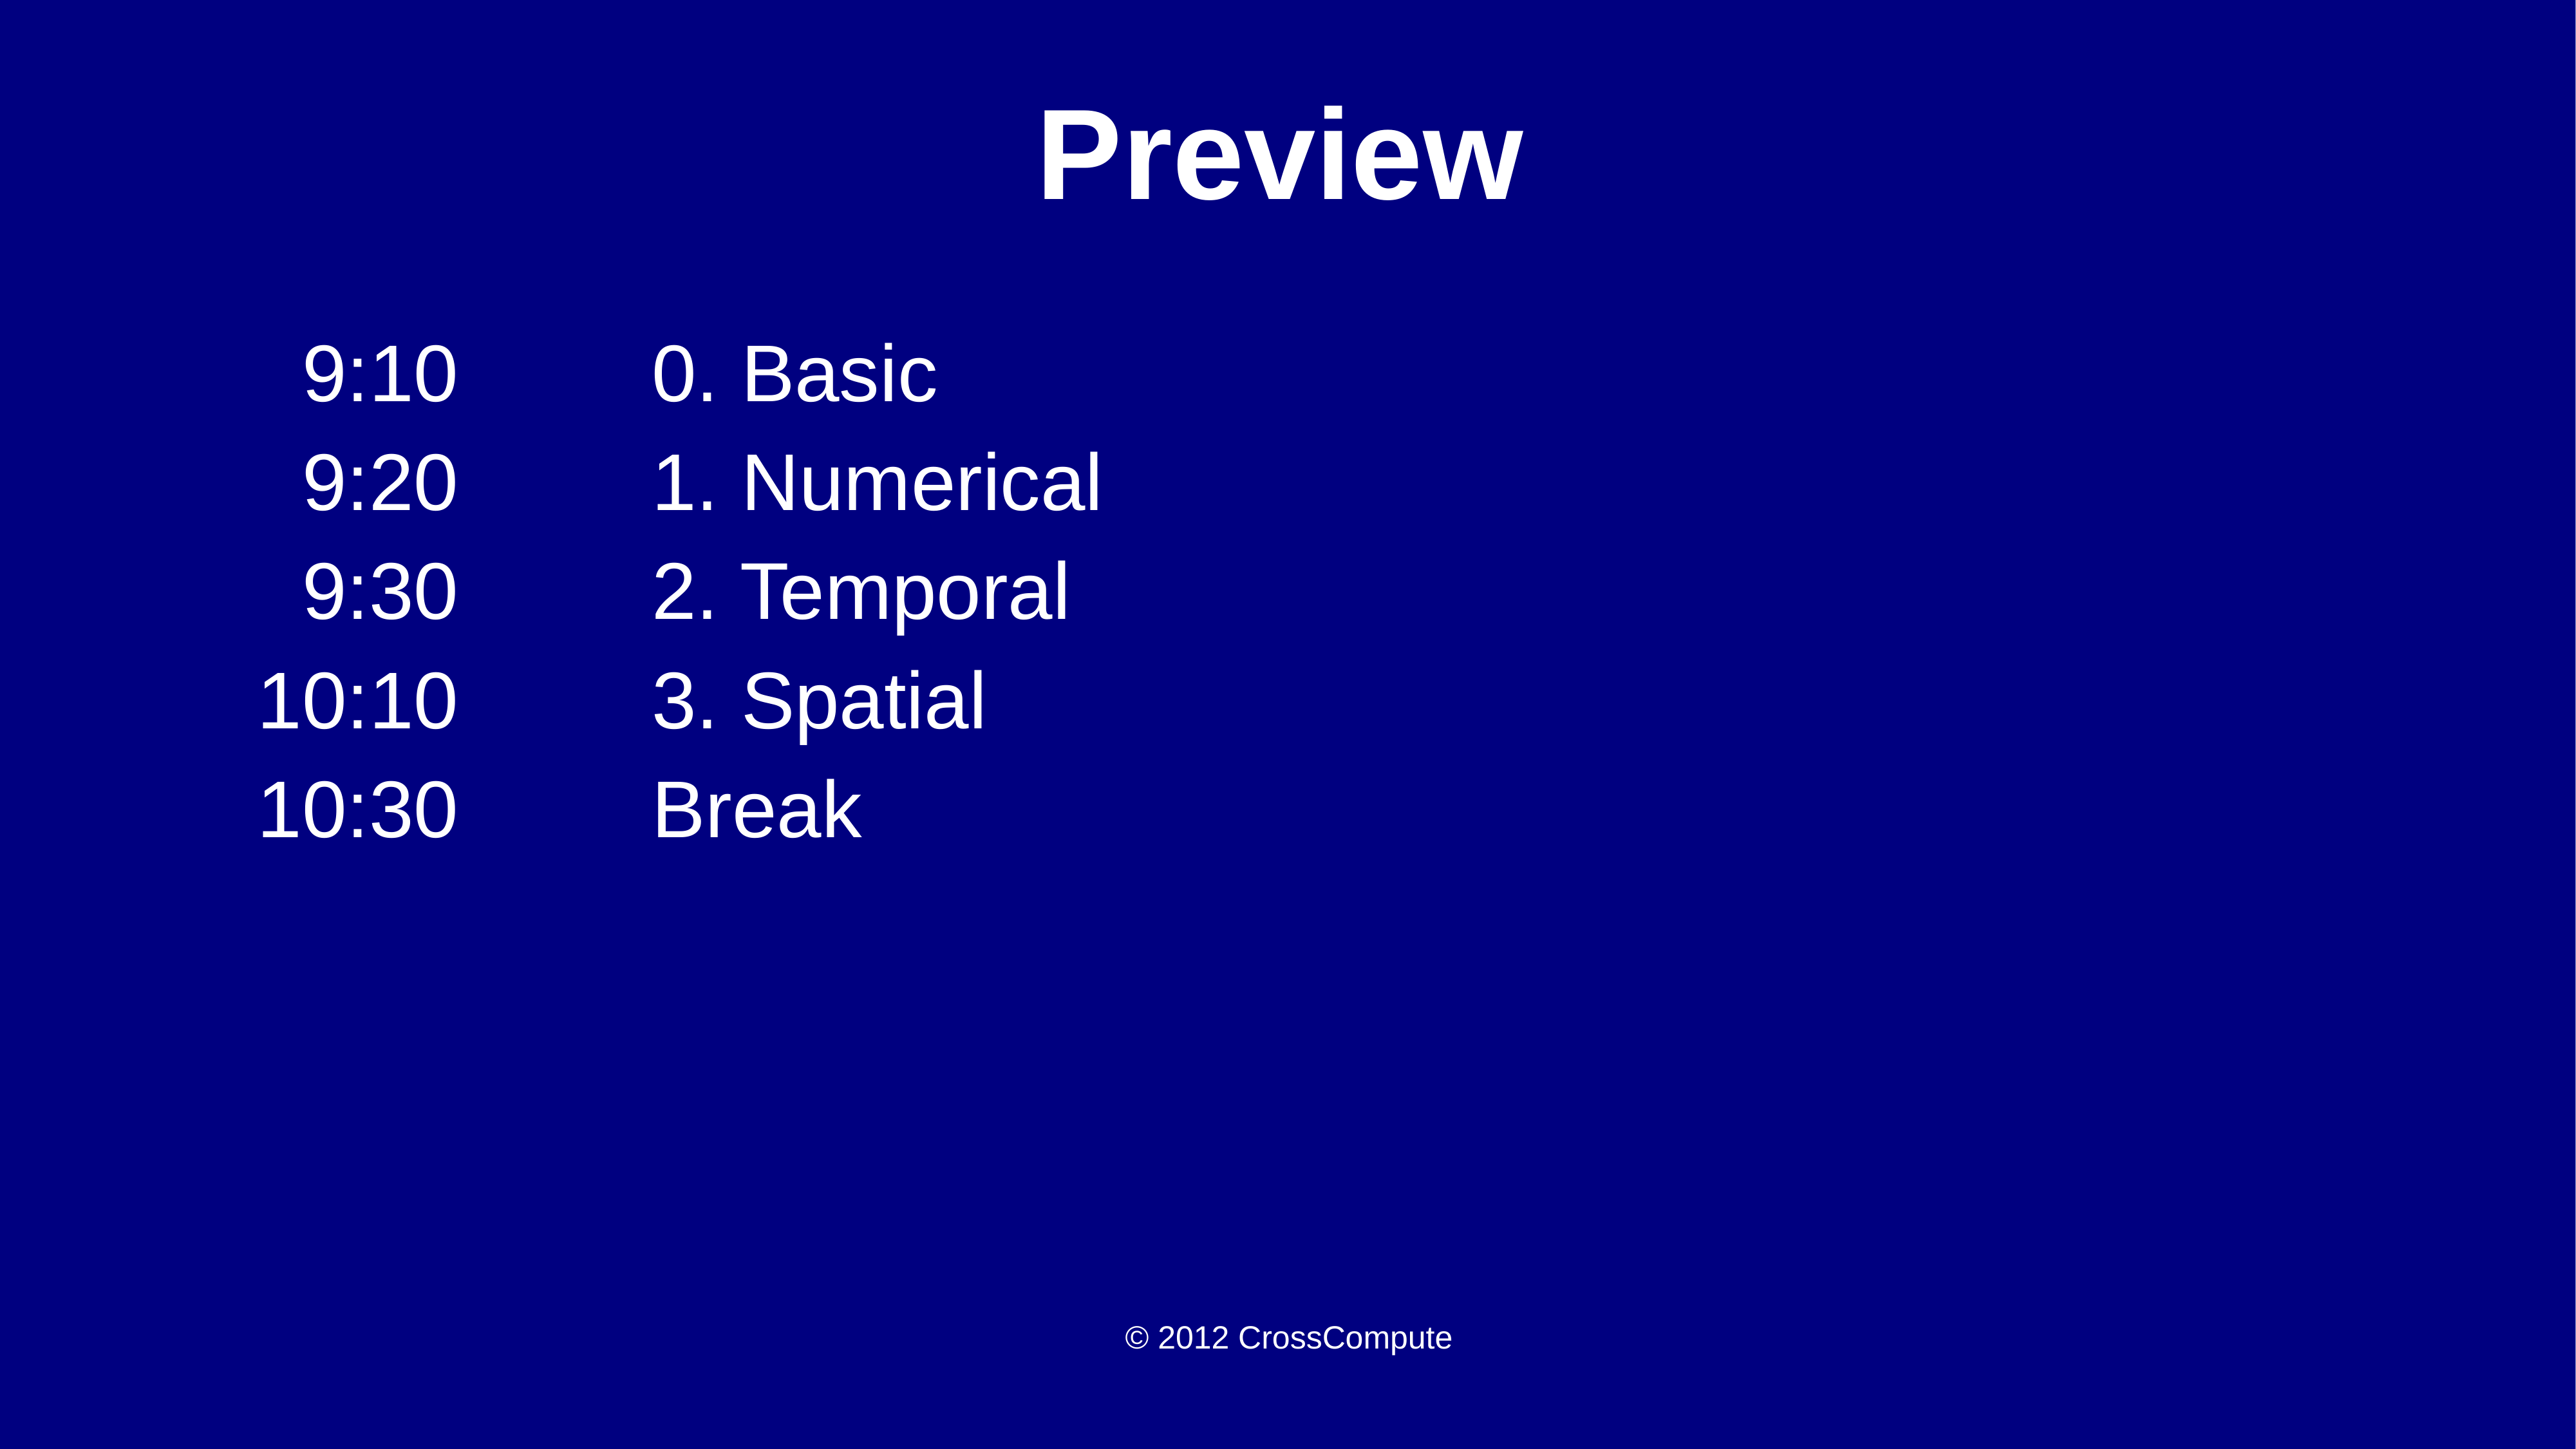

# Preview
	9:10	0. Basic
 	9:20	1. Numerical
 	9:30	2. Temporal
	10:10	3. Spatial
	10:30	Break
© 2012 CrossCompute